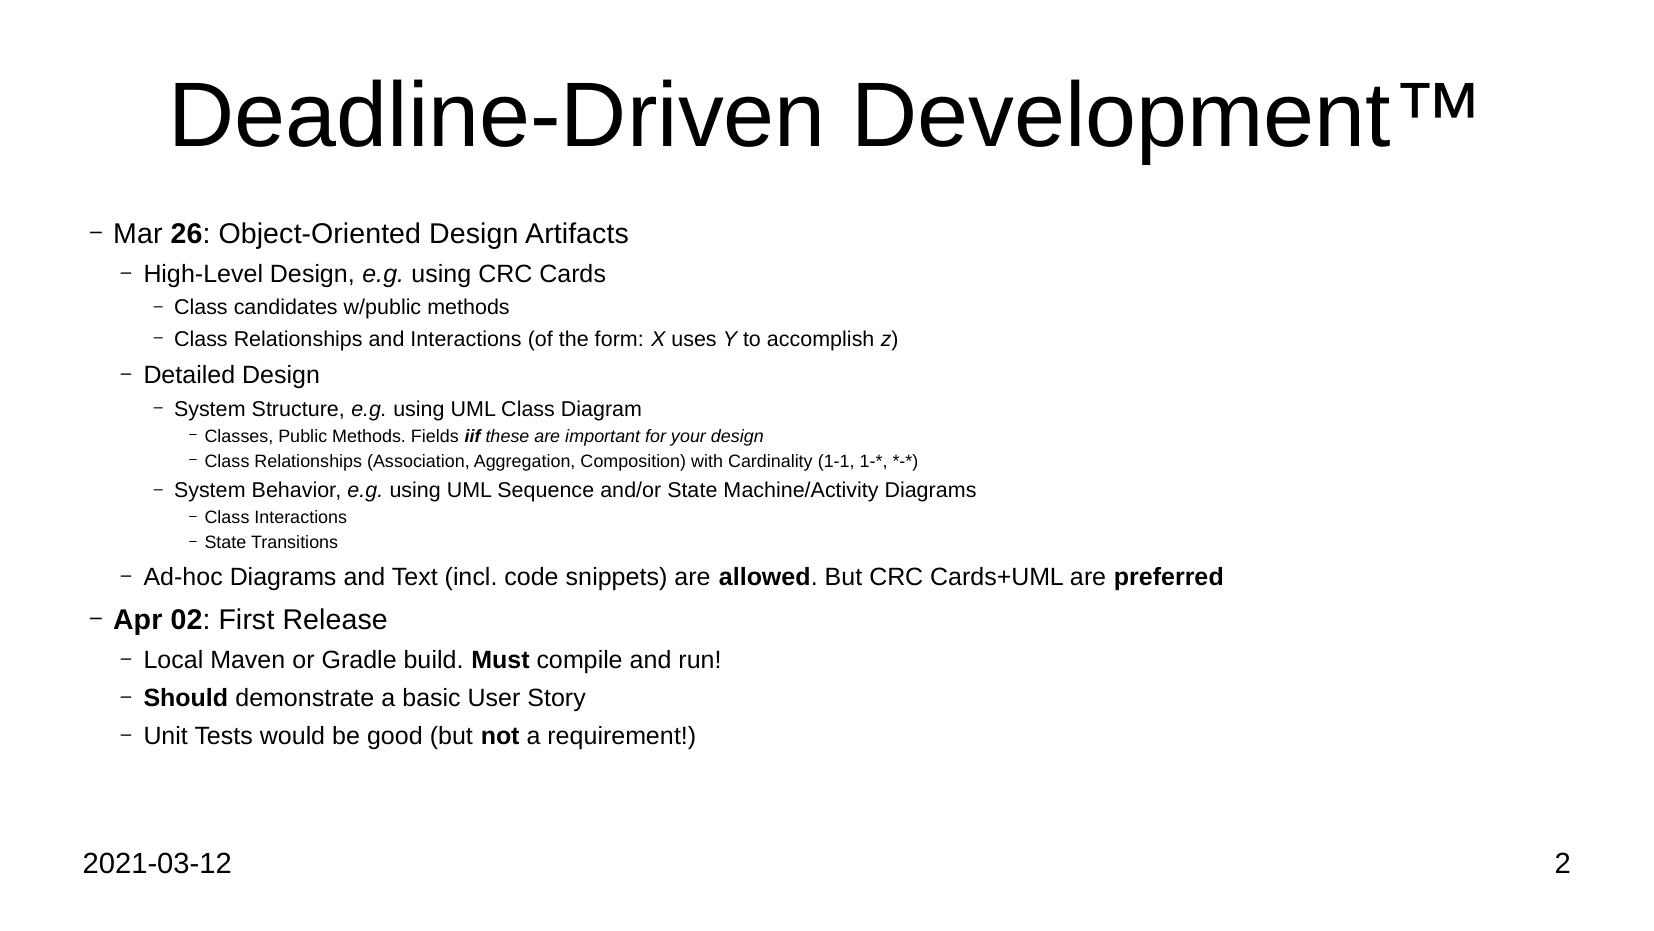

# Deadline-Driven Development™
Mar 26: Object-Oriented Design Artifacts
High-Level Design, e.g. using CRC Cards
Class candidates w/public methods
Class Relationships and Interactions (of the form: X uses Y to accomplish z)
Detailed Design
System Structure, e.g. using UML Class Diagram
Classes, Public Methods. Fields iif these are important for your design
Class Relationships (Association, Aggregation, Composition) with Cardinality (1-1, 1-*, *-*)
System Behavior, e.g. using UML Sequence and/or State Machine/Activity Diagrams
Class Interactions
State Transitions
Ad-hoc Diagrams and Text (incl. code snippets) are allowed. But CRC Cards+UML are preferred
Apr 02: First Release
Local Maven or Gradle build. Must compile and run!
Should demonstrate a basic User Story
Unit Tests would be good (but not a requirement!)
2021-03-12
2